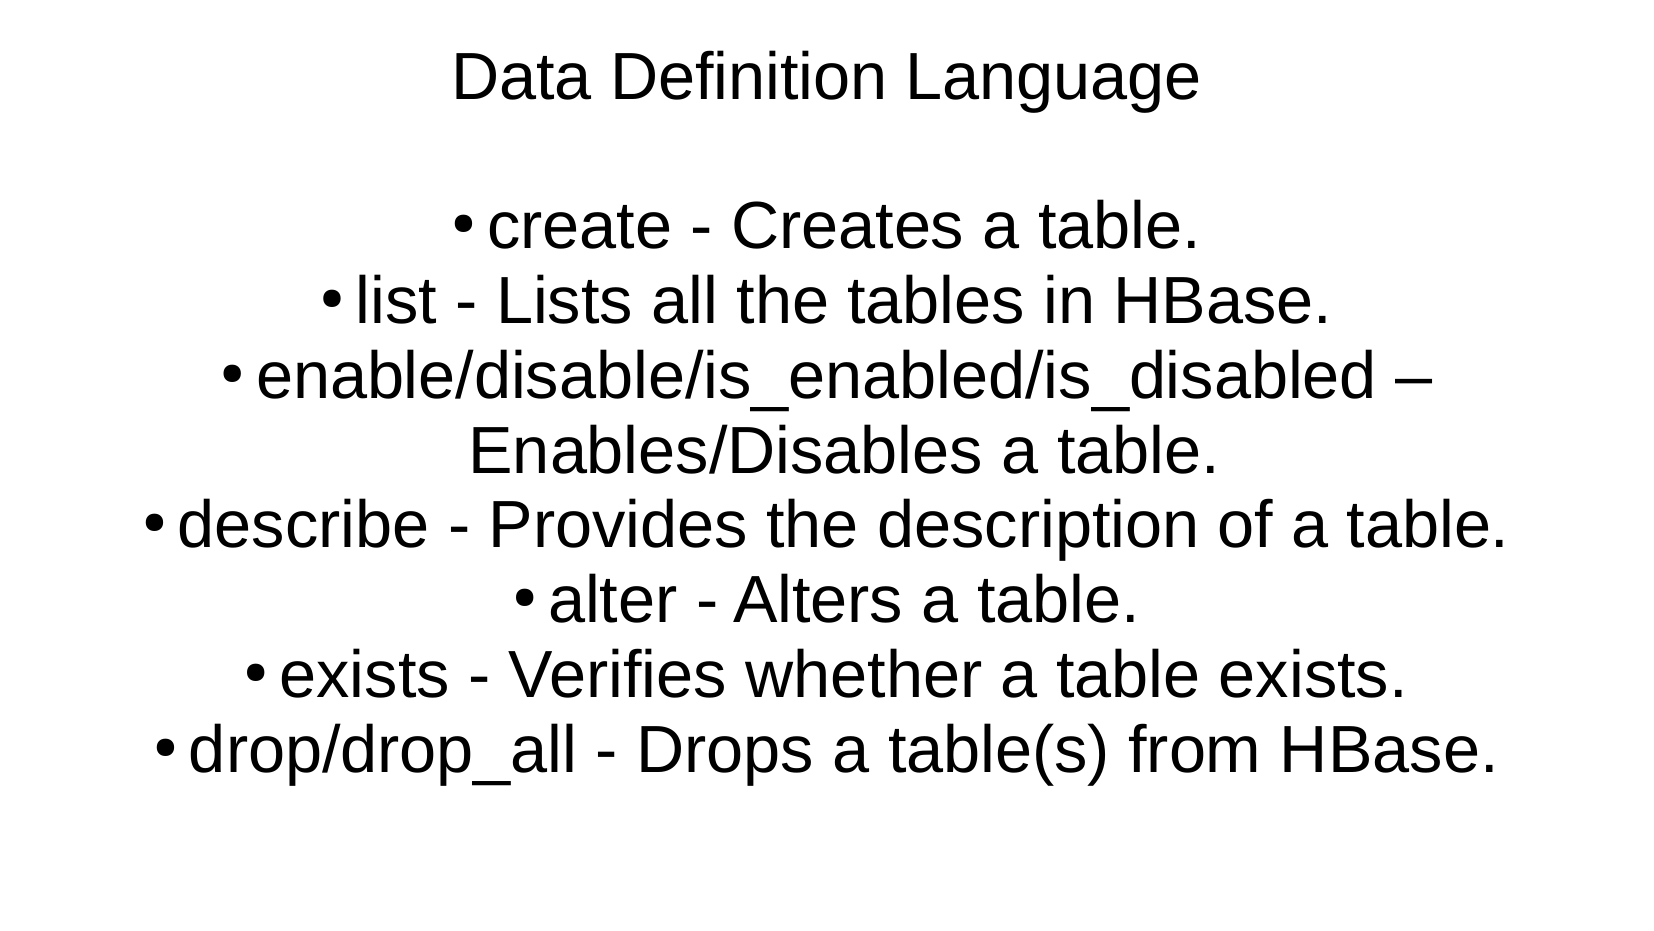

# Data Definition Language
create - Creates a table.
list - Lists all the tables in HBase.
enable/disable/is_enabled/is_disabled – Enables/Disables a table.
describe - Provides the description of a table.
alter - Alters a table.
exists - Verifies whether a table exists.
drop/drop_all - Drops a table(s) from HBase.